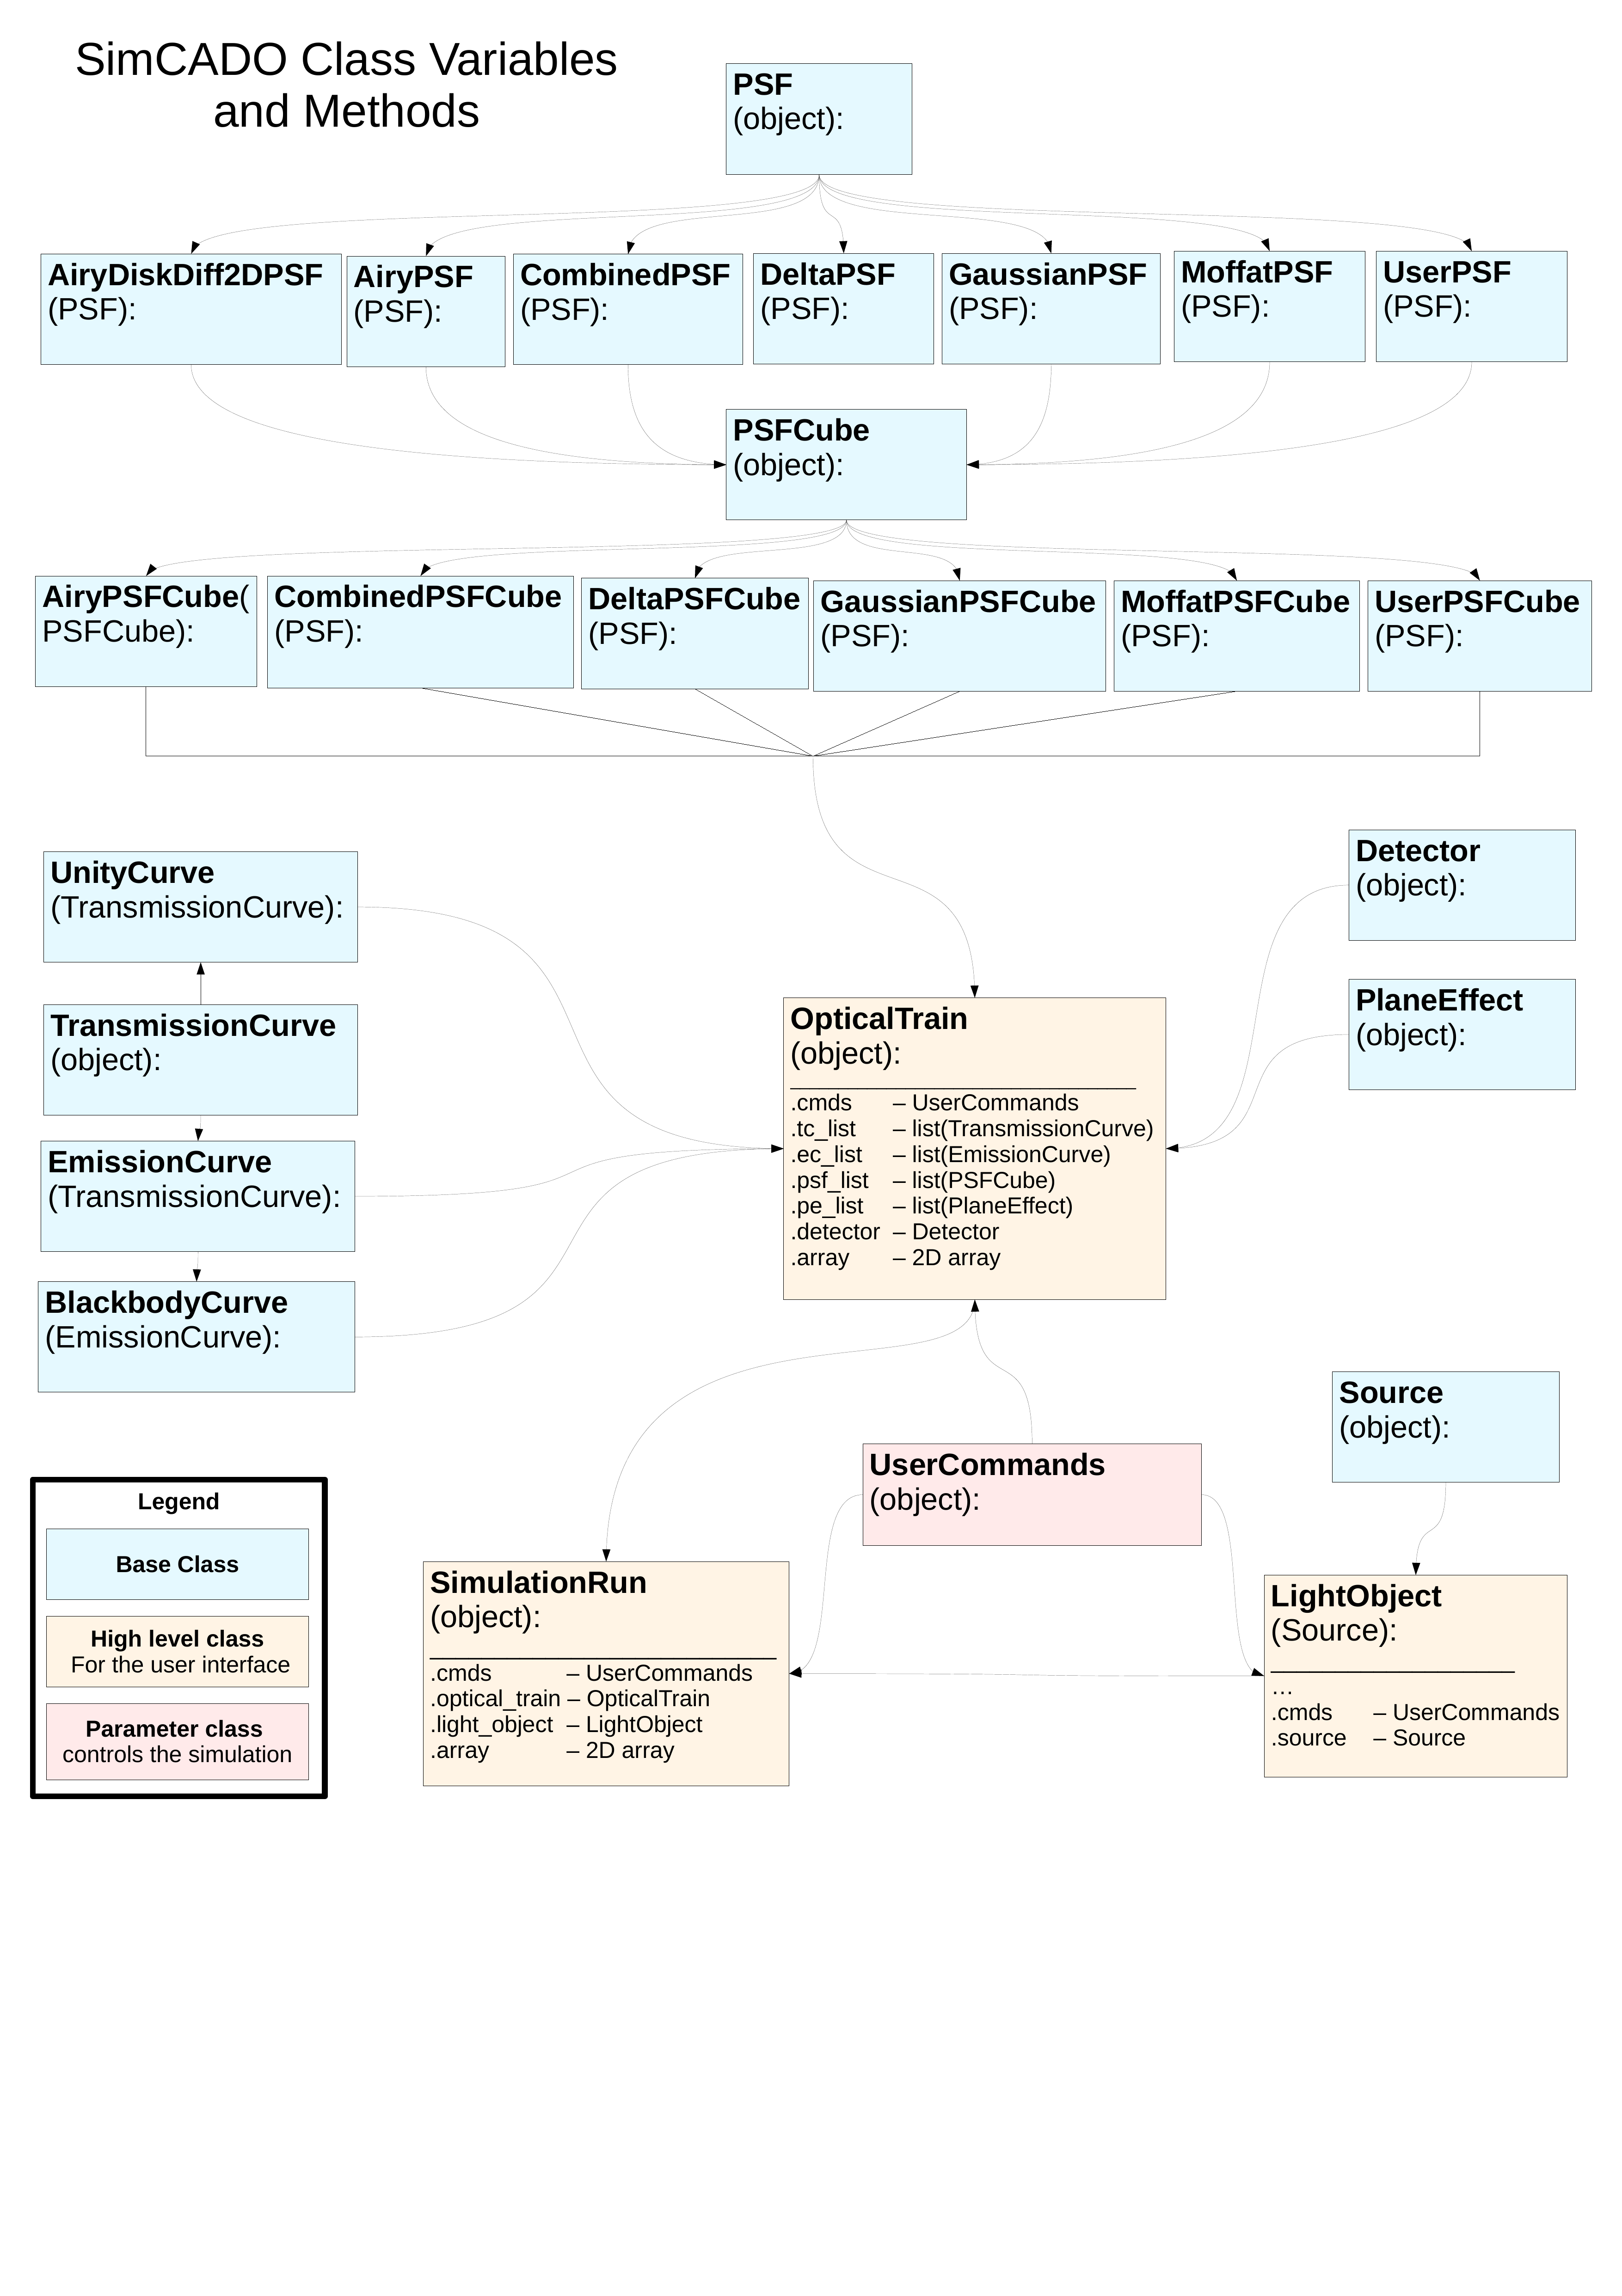

SimCADO Class Variables and Methods
PSF
(object):
MoffatPSF
(PSF):
UserPSF
(PSF):
DeltaPSF
(PSF):
GaussianPSF
(PSF):
AiryDiskDiff2DPSF
(PSF):
CombinedPSF
(PSF):
AiryPSF
(PSF):
PSFCube
(object):
AiryPSFCube(PSFCube):
CombinedPSFCube
(PSF):
DeltaPSFCube
(PSF):
GaussianPSFCube
(PSF):
MoffatPSFCube
(PSF):
UserPSFCube
(PSF):
Detector
(object):
UnityCurve
(TransmissionCurve):
PlaneEffect
(object):
OpticalTrain
(object):
____________________________________
.cmds 		– UserCommands
.tc_list 	– list(TransmissionCurve)
.ec_list 	– list(EmissionCurve)
.psf_list 	– list(PSFCube)
.pe_list 	– list(PlaneEffect)
.detector 	– Detector
.array		– 2D array
TransmissionCurve
(object):
EmissionCurve
(TransmissionCurve):
BlackbodyCurve
(EmissionCurve):
Source
(object):
UserCommands
(object):
Legend
Base Class
High level class
 For the user interface
Parameter class
controls the simulation
SimulationRun
(object):
___________________________
.cmds 			– UserCommands
.optical_train – OpticalTrain
.light_object 	– LightObject
.array 			– 2D array
LightObject
(Source):
___________________
…
.cmds 		– UserCommands
.source 	– Source